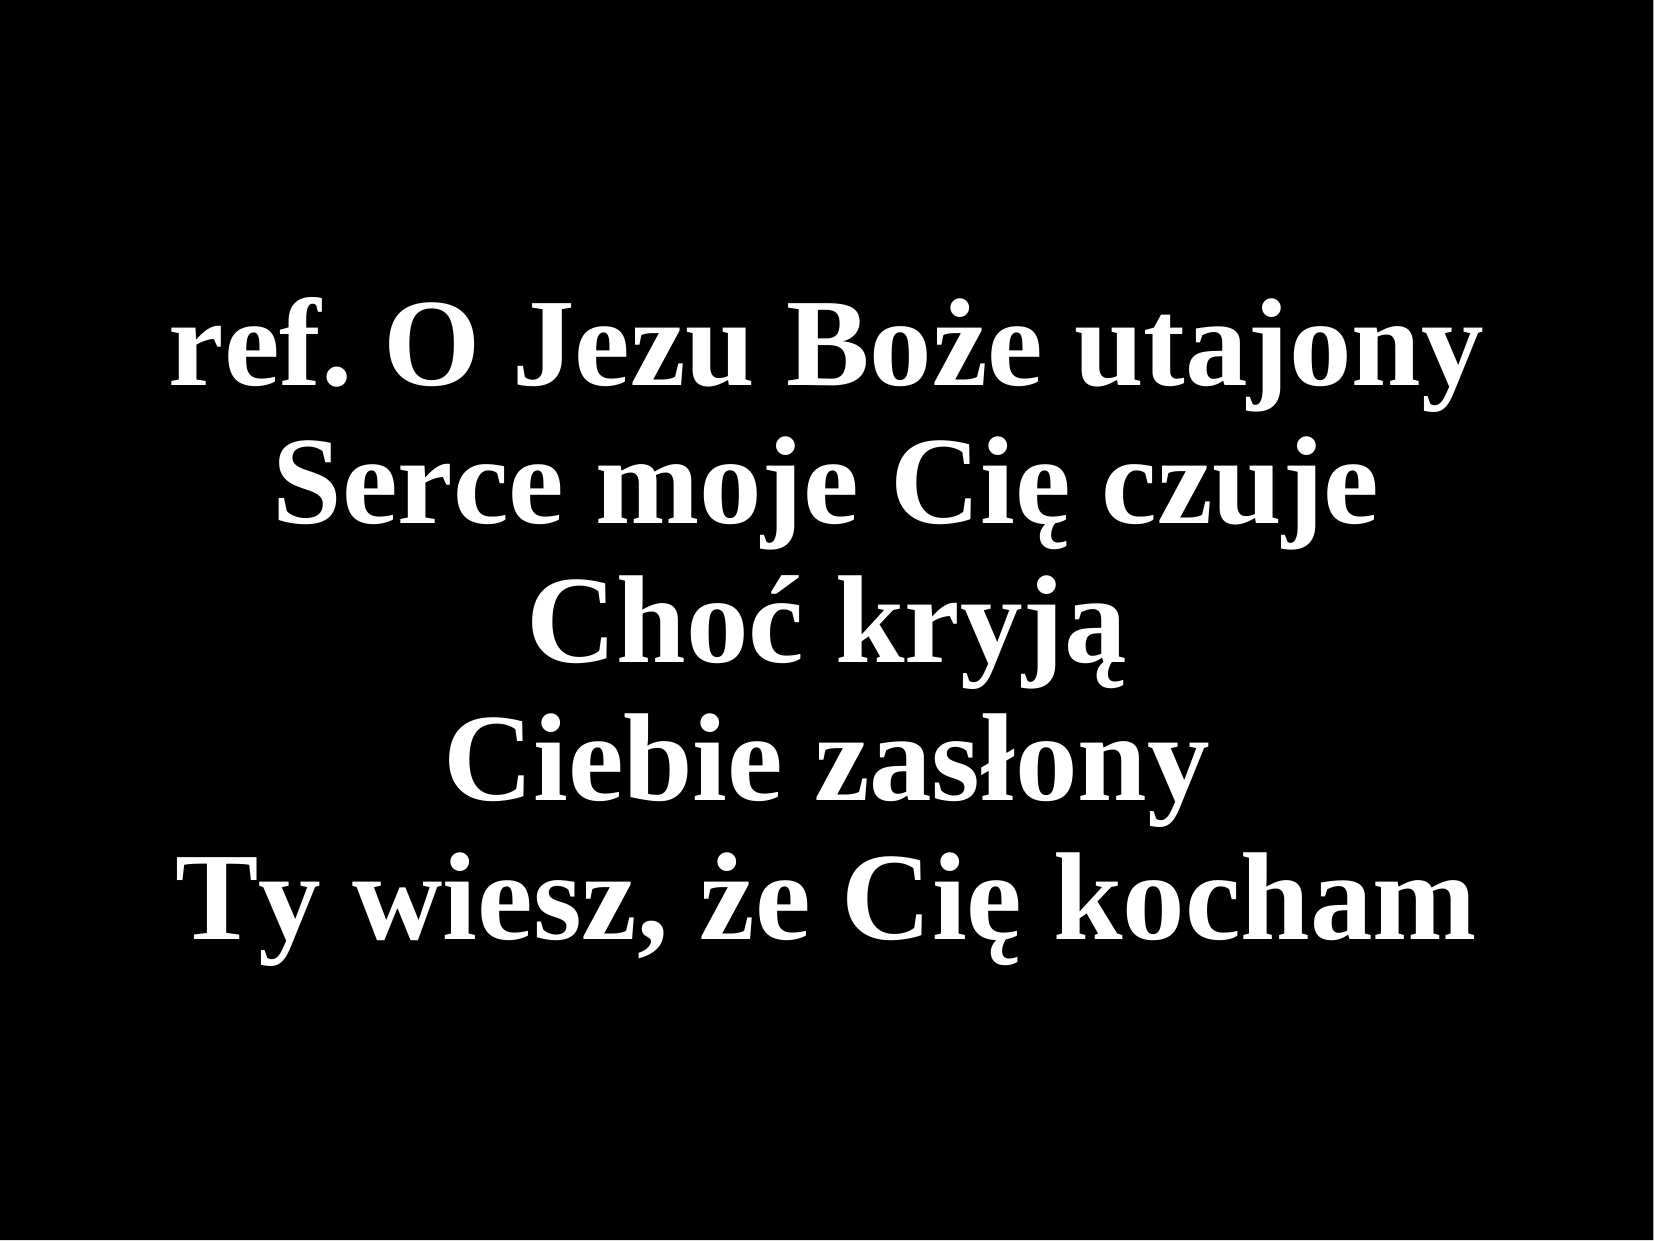

# ref. O Jezu Boże utajony Serce moje Cię czuje Choć kryją Ciebie zasłony Ty wiesz, że Cię kocham